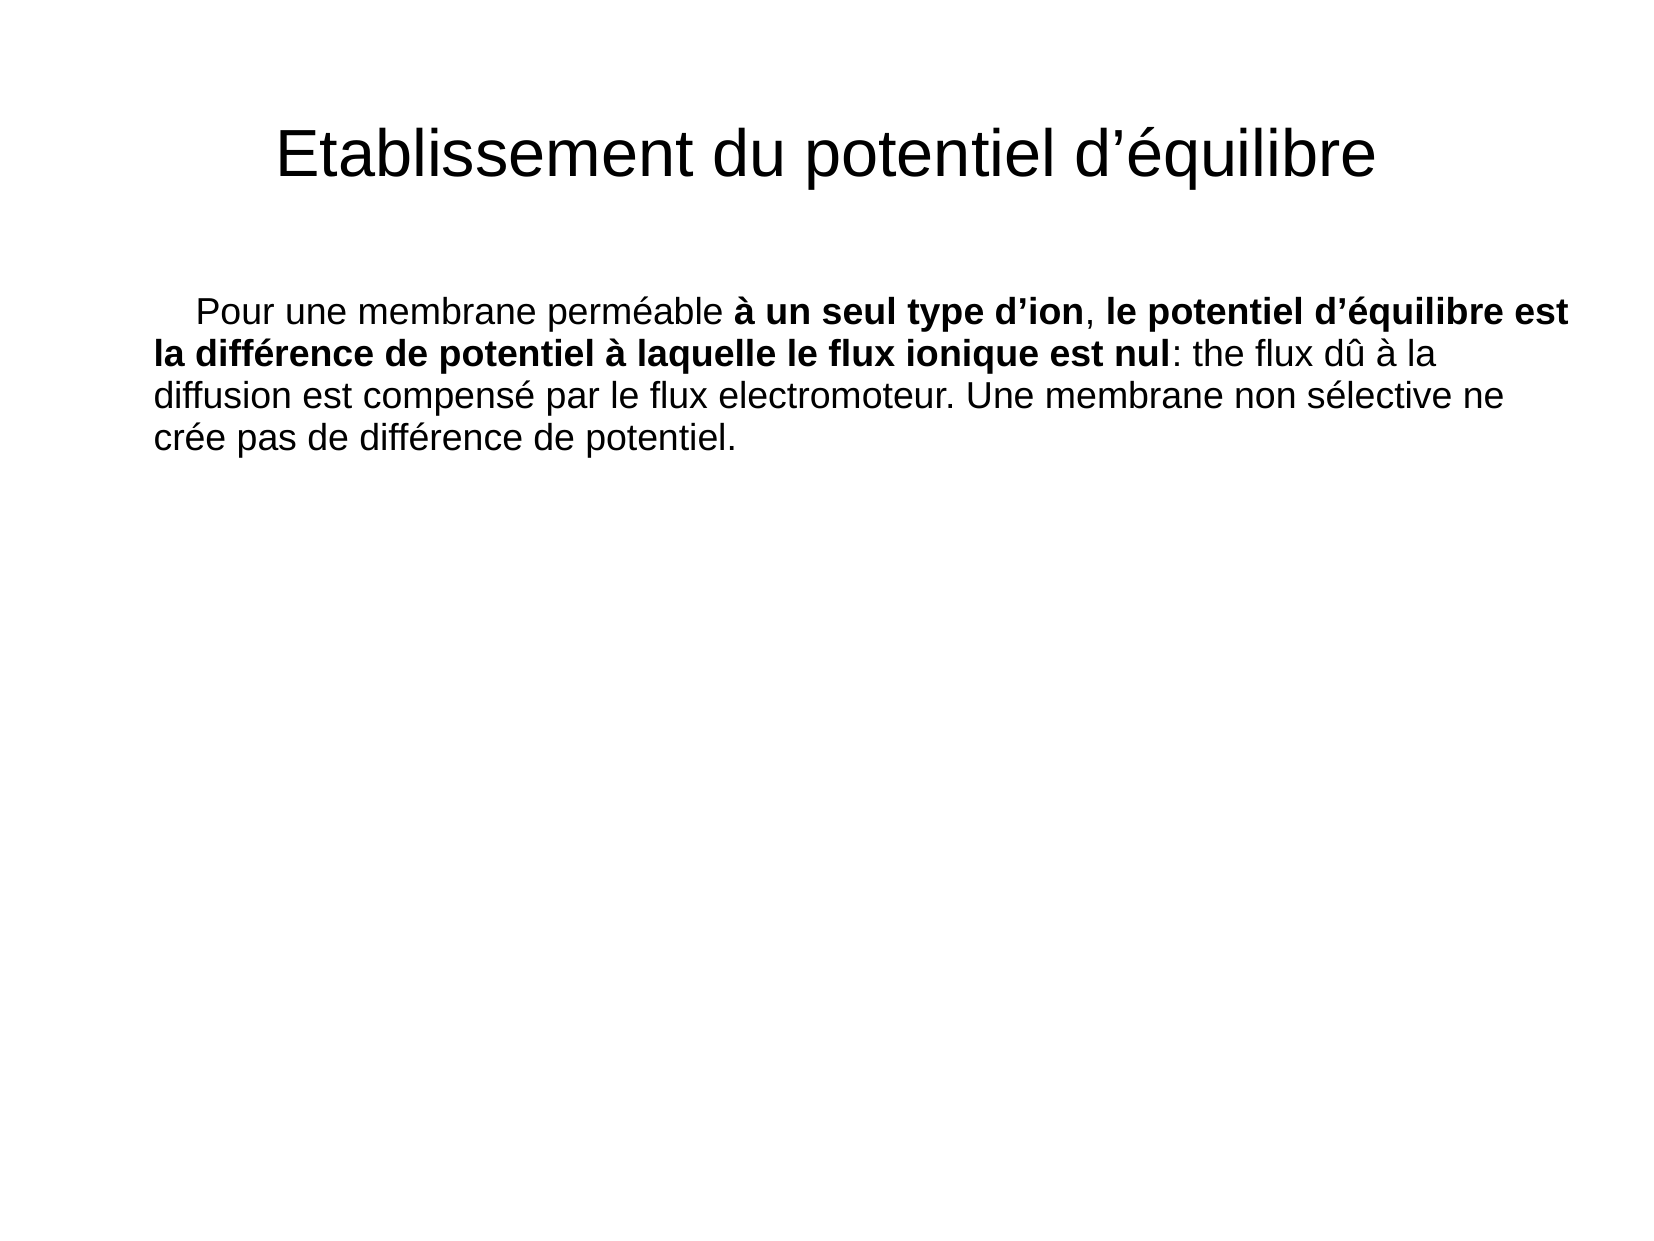

Etablissement du potentiel d’équilibre
# Pour une membrane perméable à un seul type d’ion, le potentiel d’équilibre est la différence de potentiel à laquelle le flux ionique est nul: the flux dû à la diffusion est compensé par le flux electromoteur. Une membrane non sélective ne crée pas de différence de potentiel.
Pour une espèce ionique X, le potentiel d’équilibre est donné par la loi de Nerst:
X
EK+ = -80mV
ENa+= +66mV
R : constante des gaz parfaits
T : température en K
Z : nombre de charges élémentaires (par ex. 1 ou -1)
F : constante de Faraday (charge d’une mole d’electrons)
34